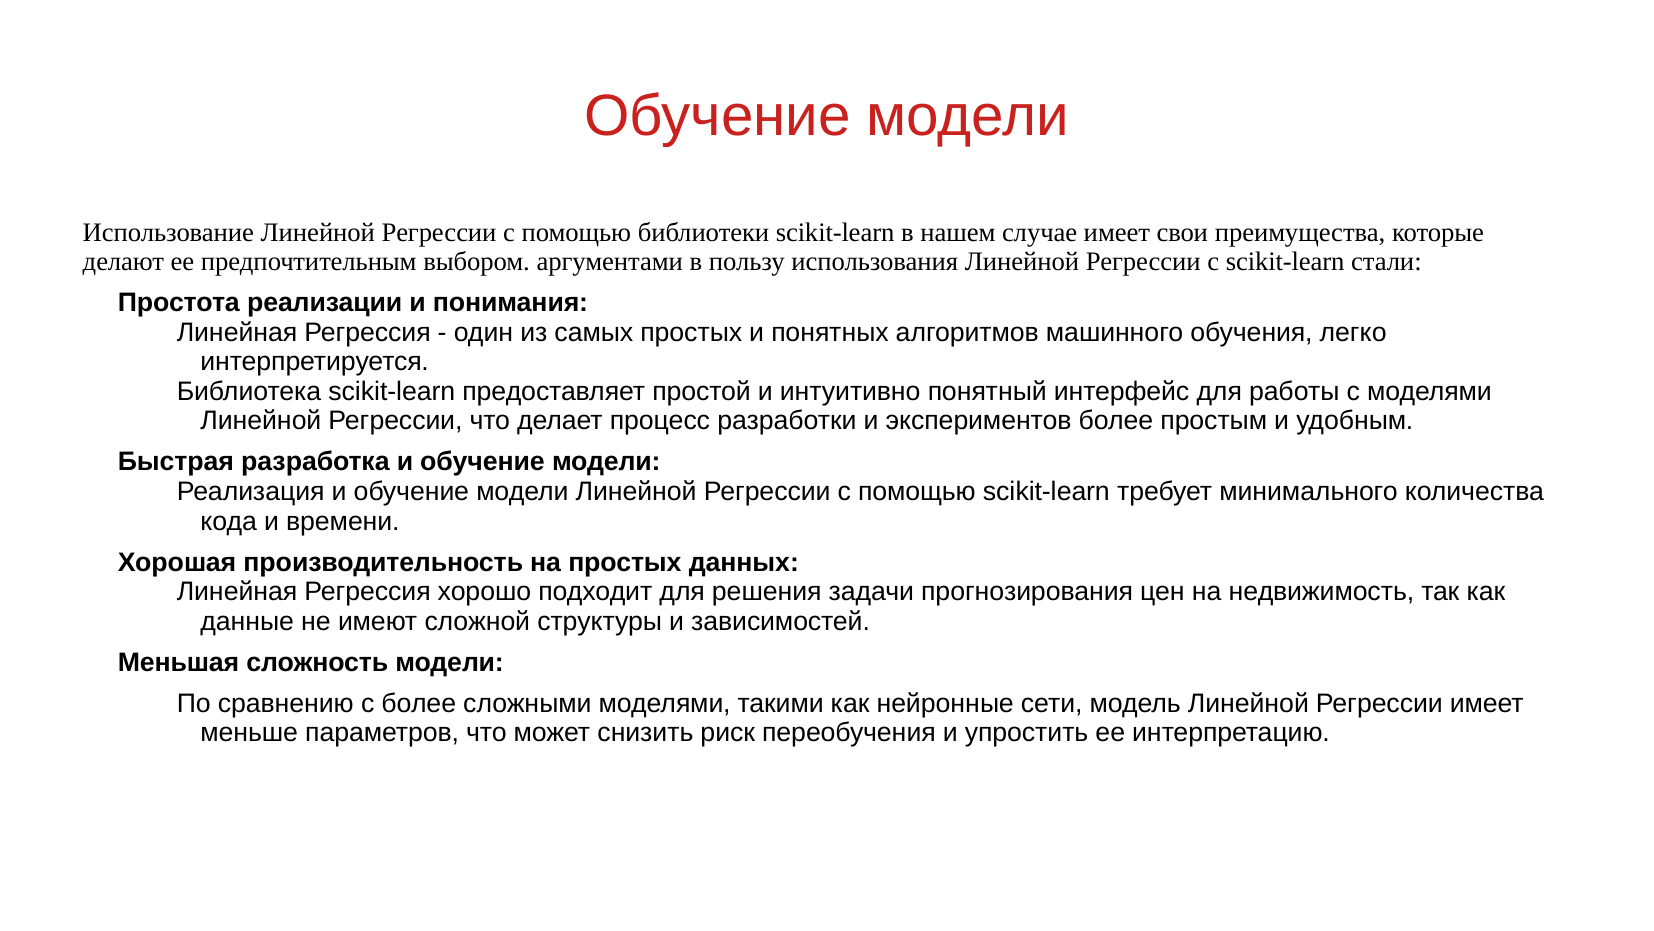

# Обучение модели
Использование Линейной Регрессии с помощью библиотеки scikit-learn в нашем случае имеет свои преимущества, которые делают ее предпочтительным выбором. аргументами в пользу использования Линейной Регрессии с scikit-learn стали:
Простота реализации и понимания:
Линейная Регрессия - один из самых простых и понятных алгоритмов машинного обучения, легко интерпретируется.
Библиотека scikit-learn предоставляет простой и интуитивно понятный интерфейс для работы с моделями Линейной Регрессии, что делает процесс разработки и экспериментов более простым и удобным.
Быстрая разработка и обучение модели:
Реализация и обучение модели Линейной Регрессии с помощью scikit-learn требует минимального количества кода и времени.
Хорошая производительность на простых данных:
Линейная Регрессия хорошо подходит для решения задачи прогнозирования цен на недвижимость, так как данные не имеют сложной структуры и зависимостей.
Меньшая сложность модели:
По сравнению с более сложными моделями, такими как нейронные сети, модель Линейной Регрессии имеет меньше параметров, что может снизить риск переобучения и упростить ее интерпретацию.